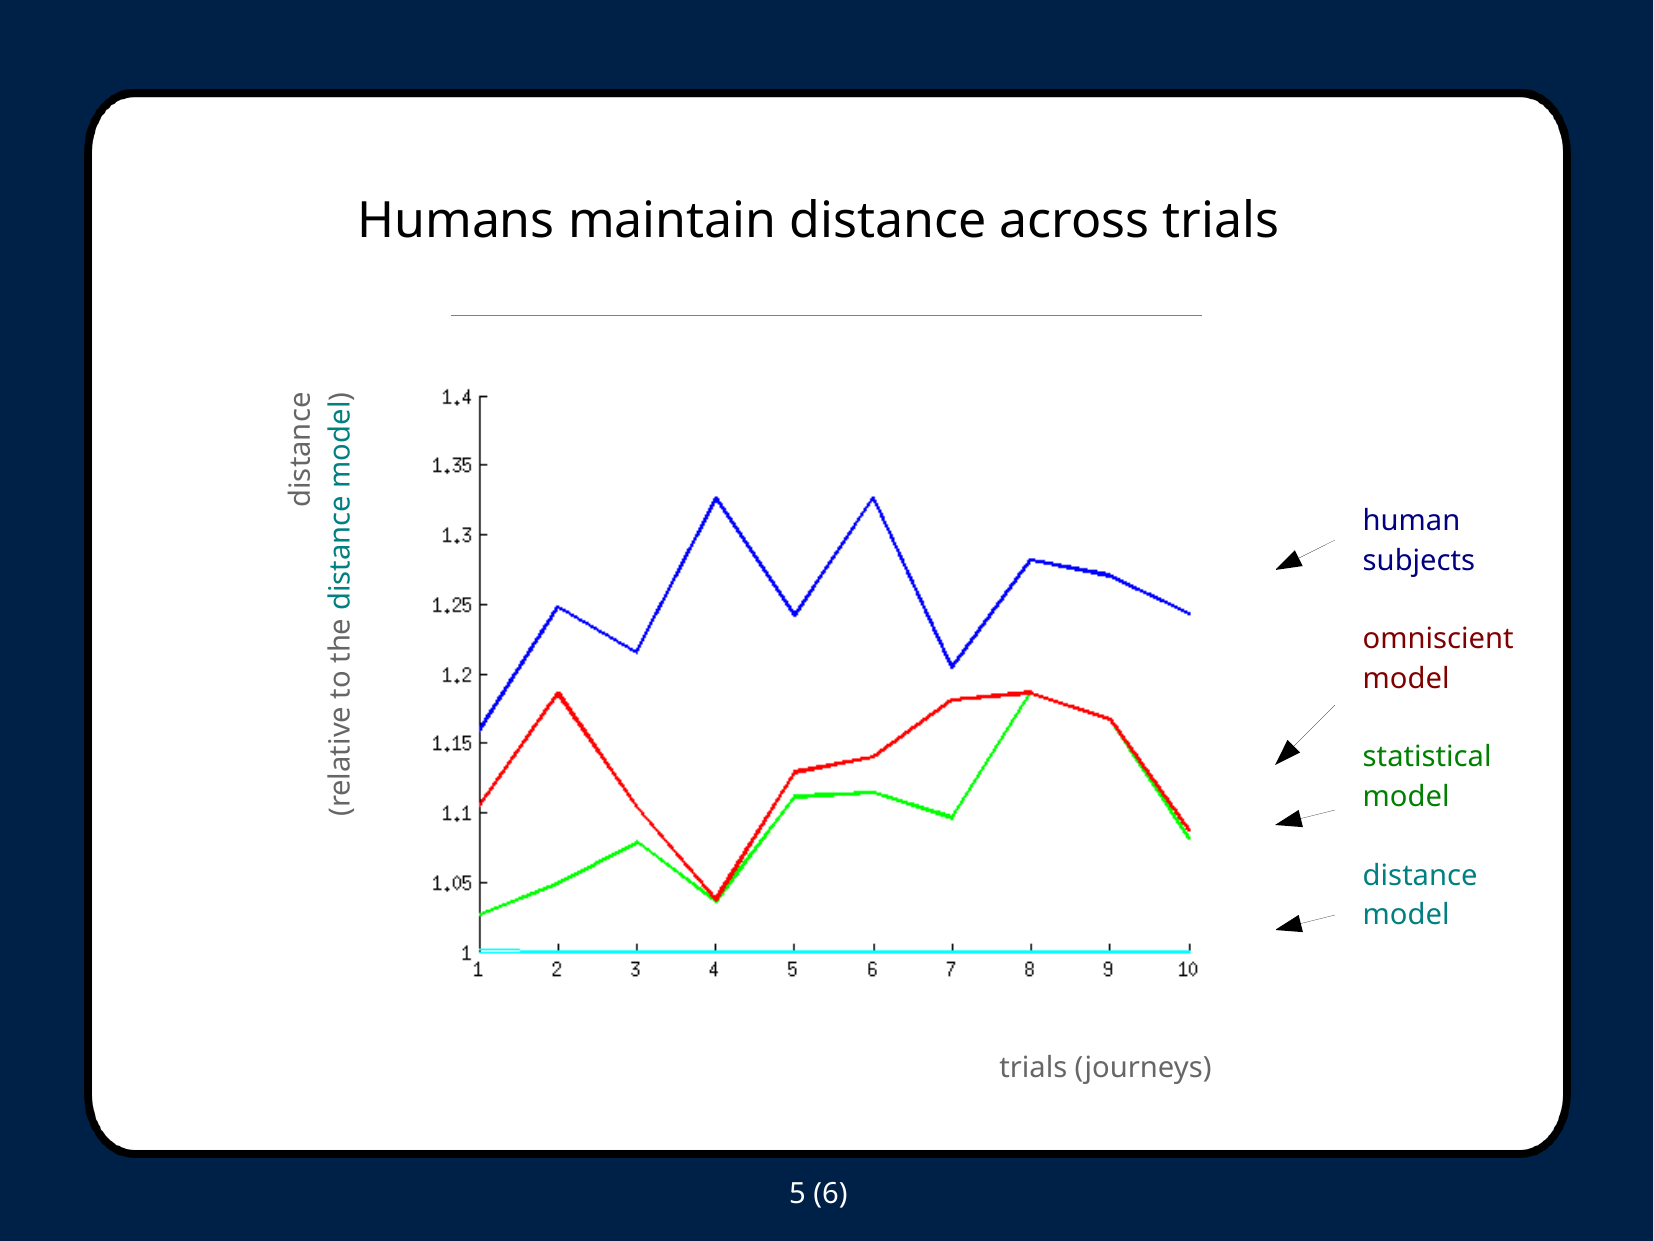

# Humans maintain distance across trials
human
subjects
omniscient
model
distance
(relative to the distance model)
statistical
model
distance
model
trials (journeys)
5 (6)